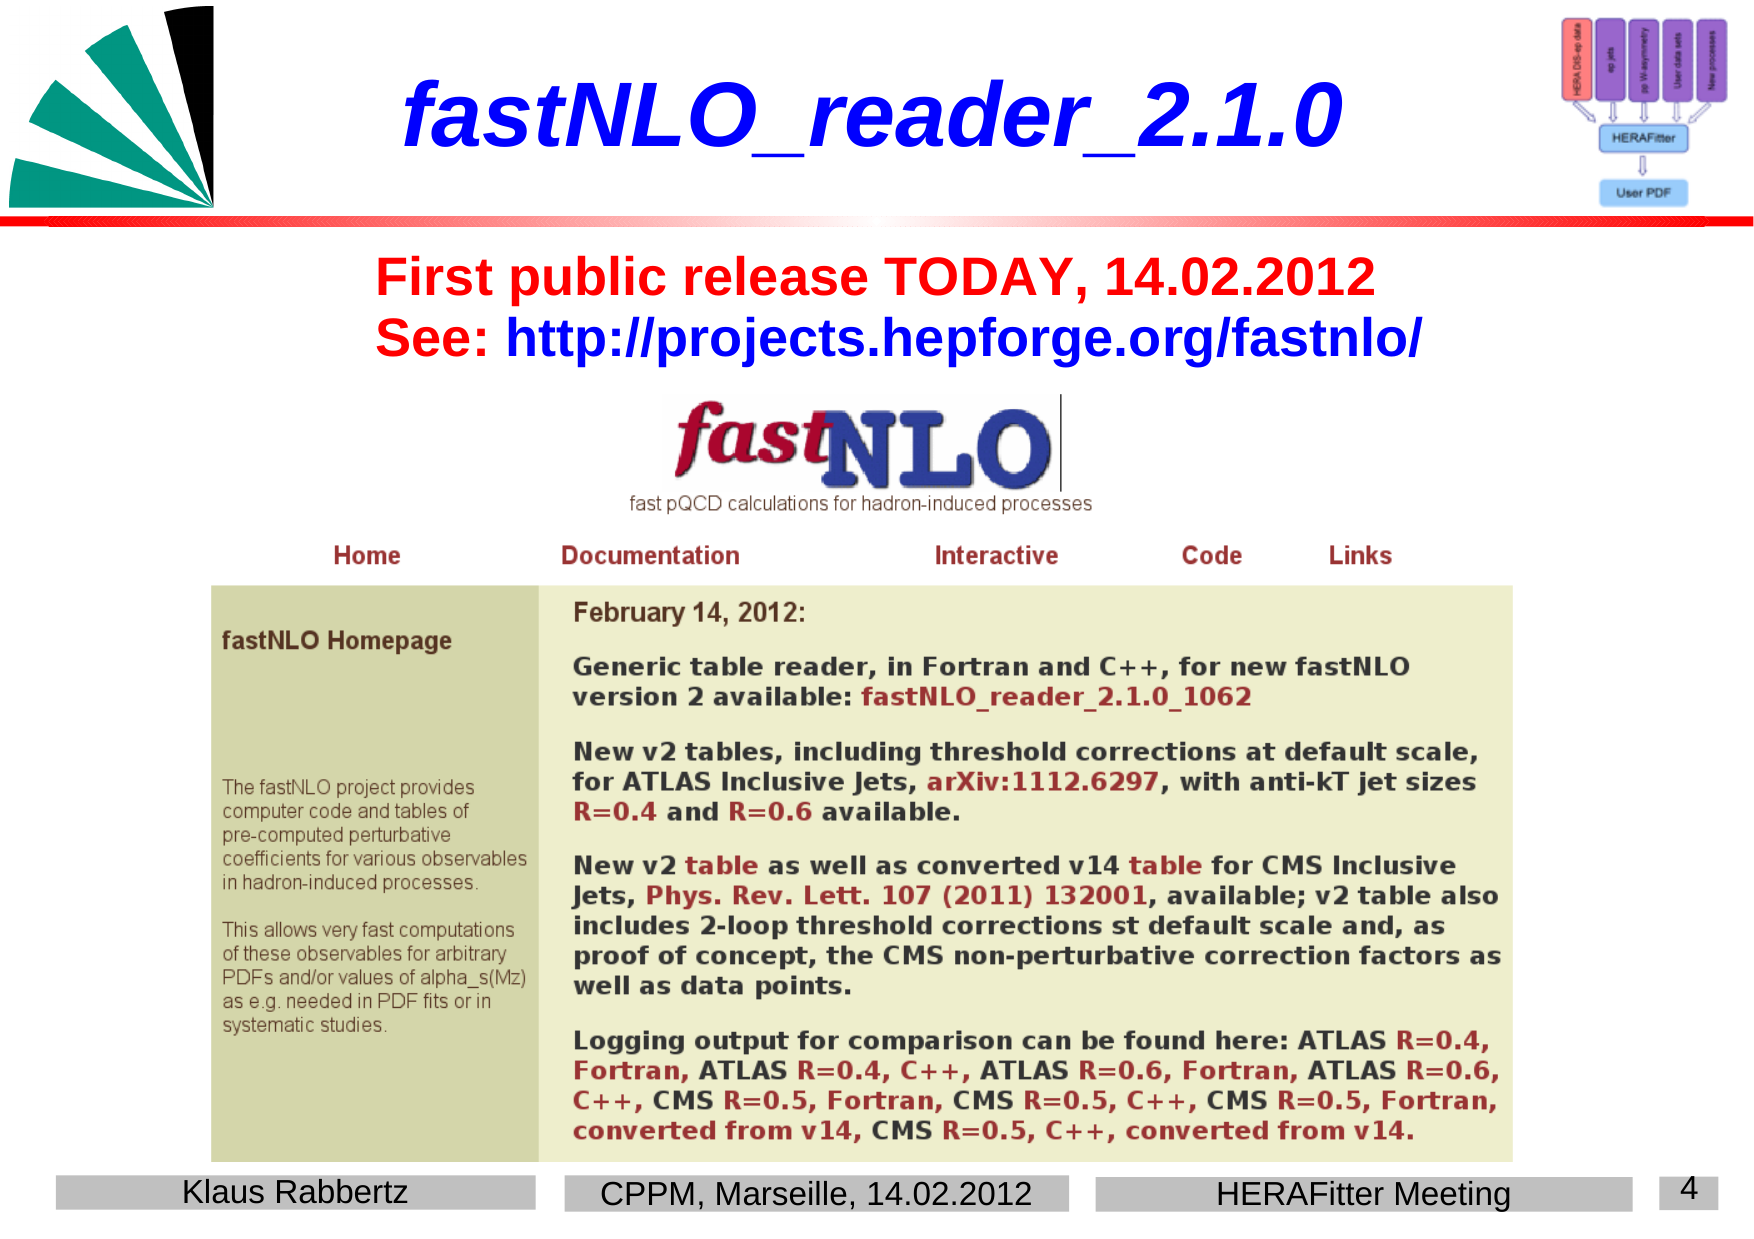

# fastNLO_reader_2.1.0
First public release TODAY, 14.02.2012
See: http://projects.hepforge.org/fastnlo/